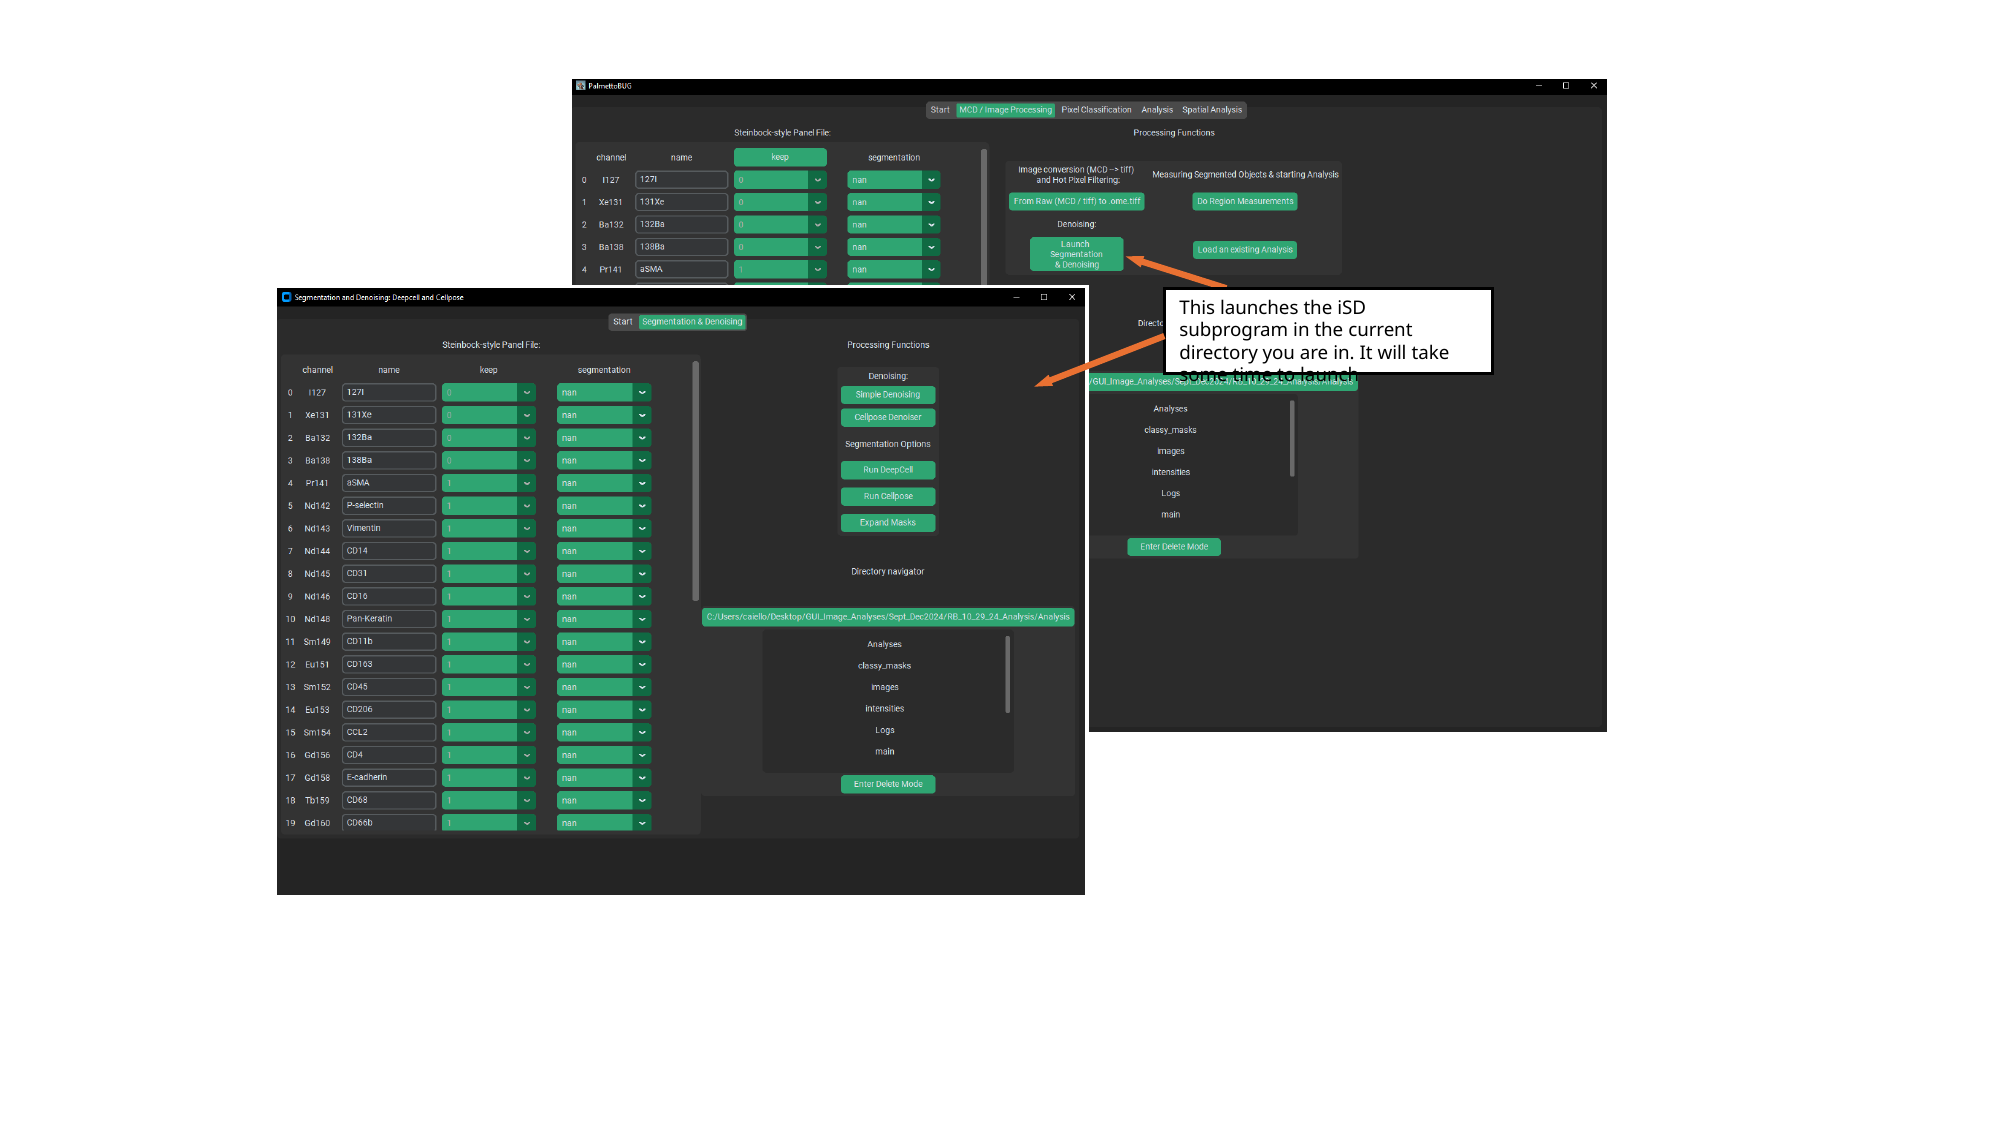

This launches the iSD subprogram in the current directory you are in. It will take some time to launch